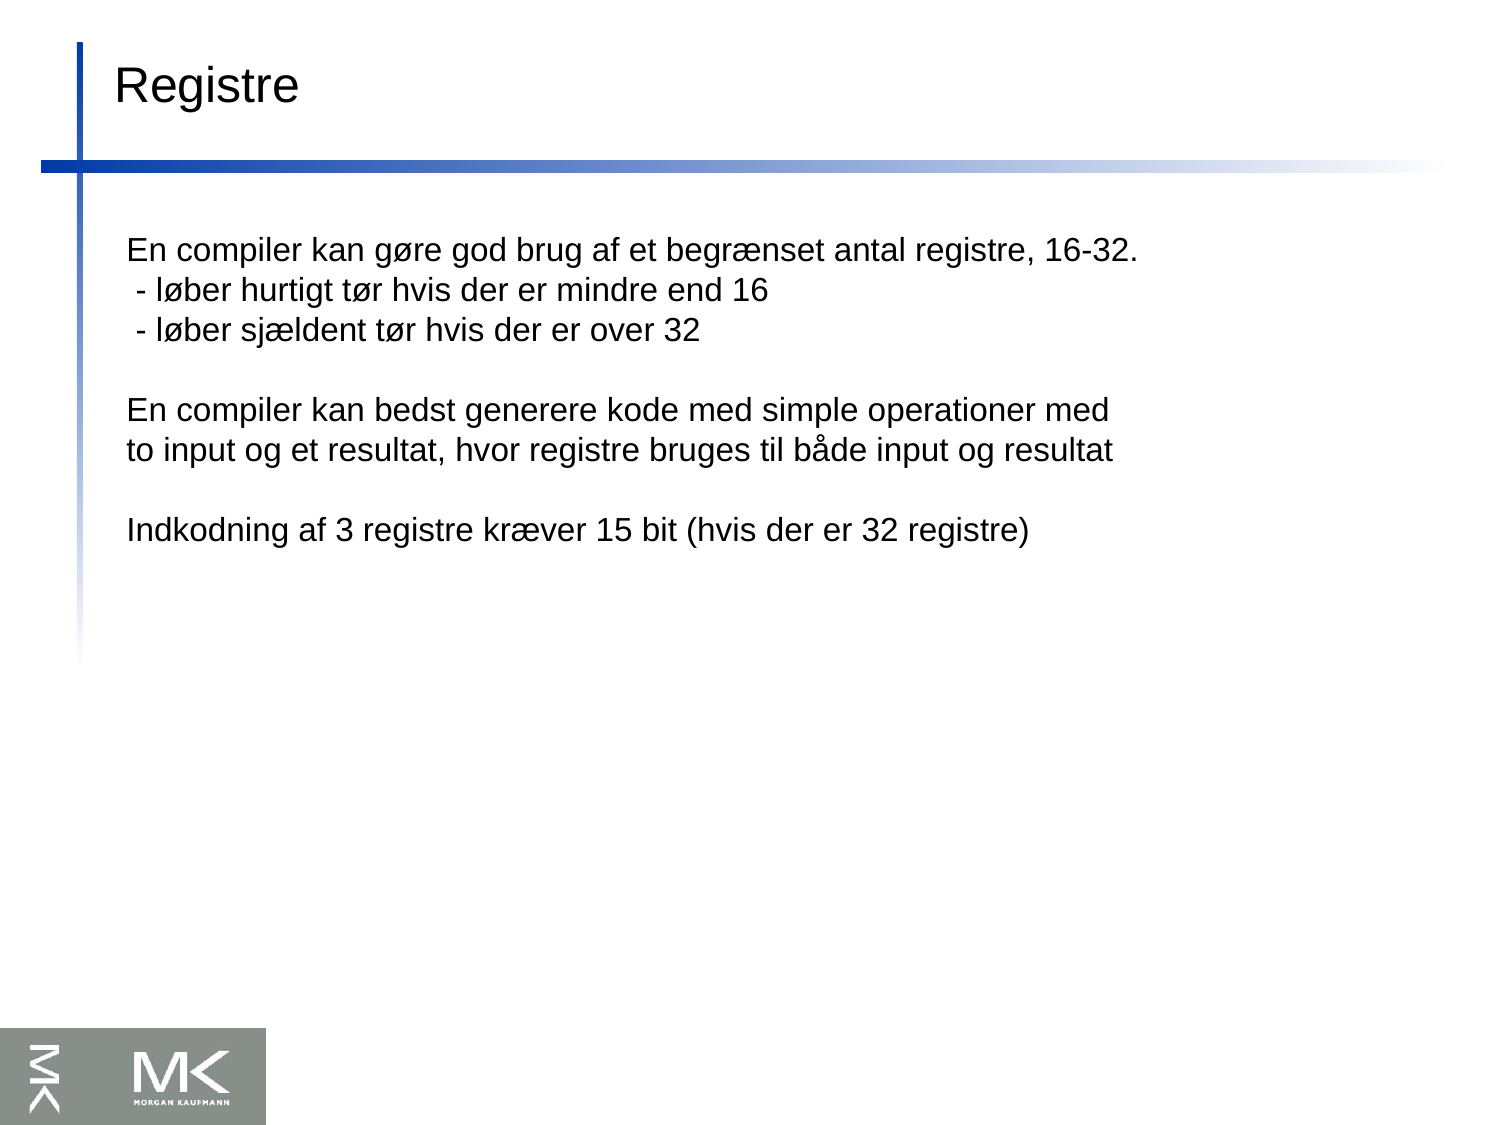

Registre
En compiler kan gøre god brug af et begrænset antal registre, 16-32.
 - løber hurtigt tør hvis der er mindre end 16
 - løber sjældent tør hvis der er over 32
En compiler kan bedst generere kode med simple operationer med
to input og et resultat, hvor registre bruges til både input og resultat
Indkodning af 3 registre kræver 15 bit (hvis der er 32 registre)